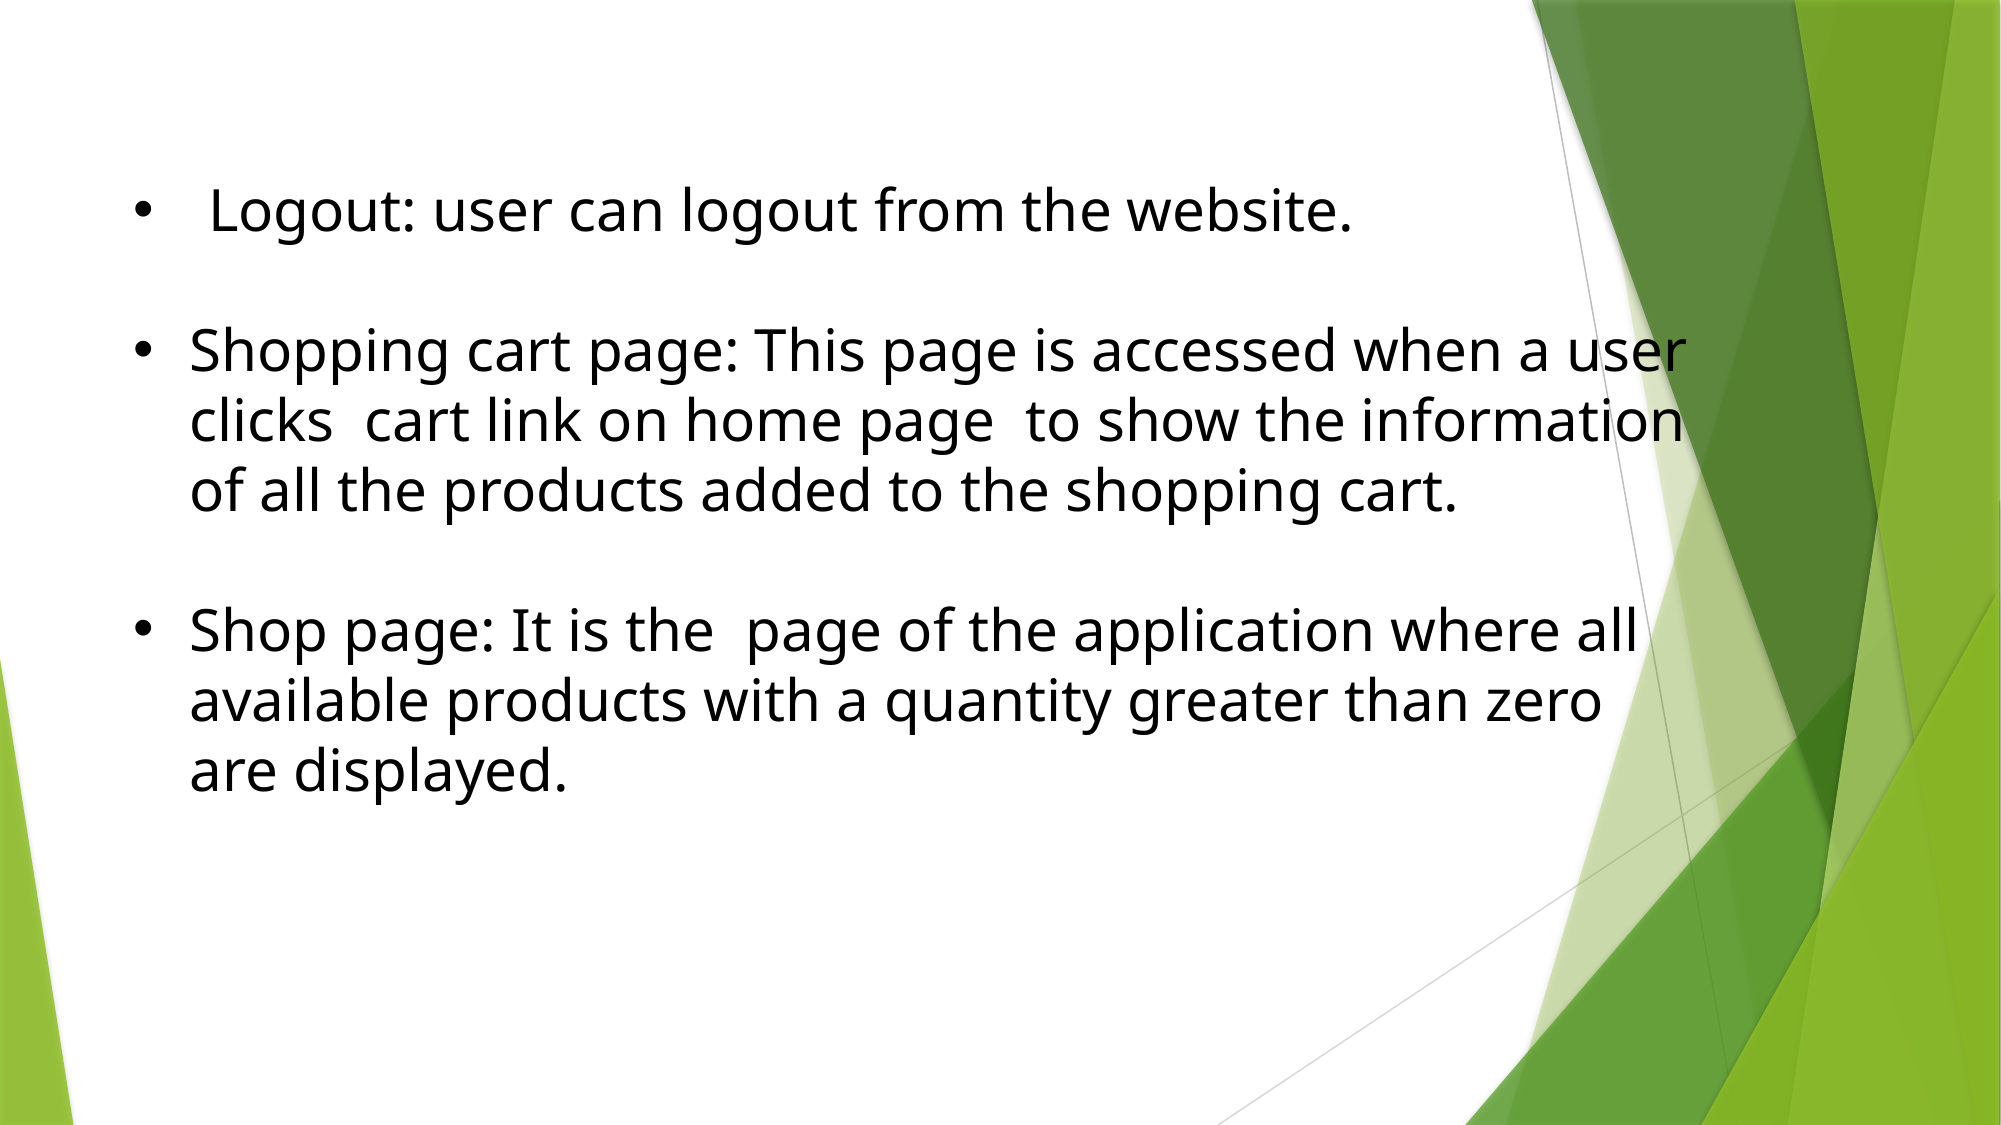

Logout: user can logout from the website.
Shopping cart page: This page is accessed when a user clicks cart link on home page to show the information of all the products added to the shopping cart.
Shop page: It is the page of the application where all available products with a quantity greater than zero are displayed.